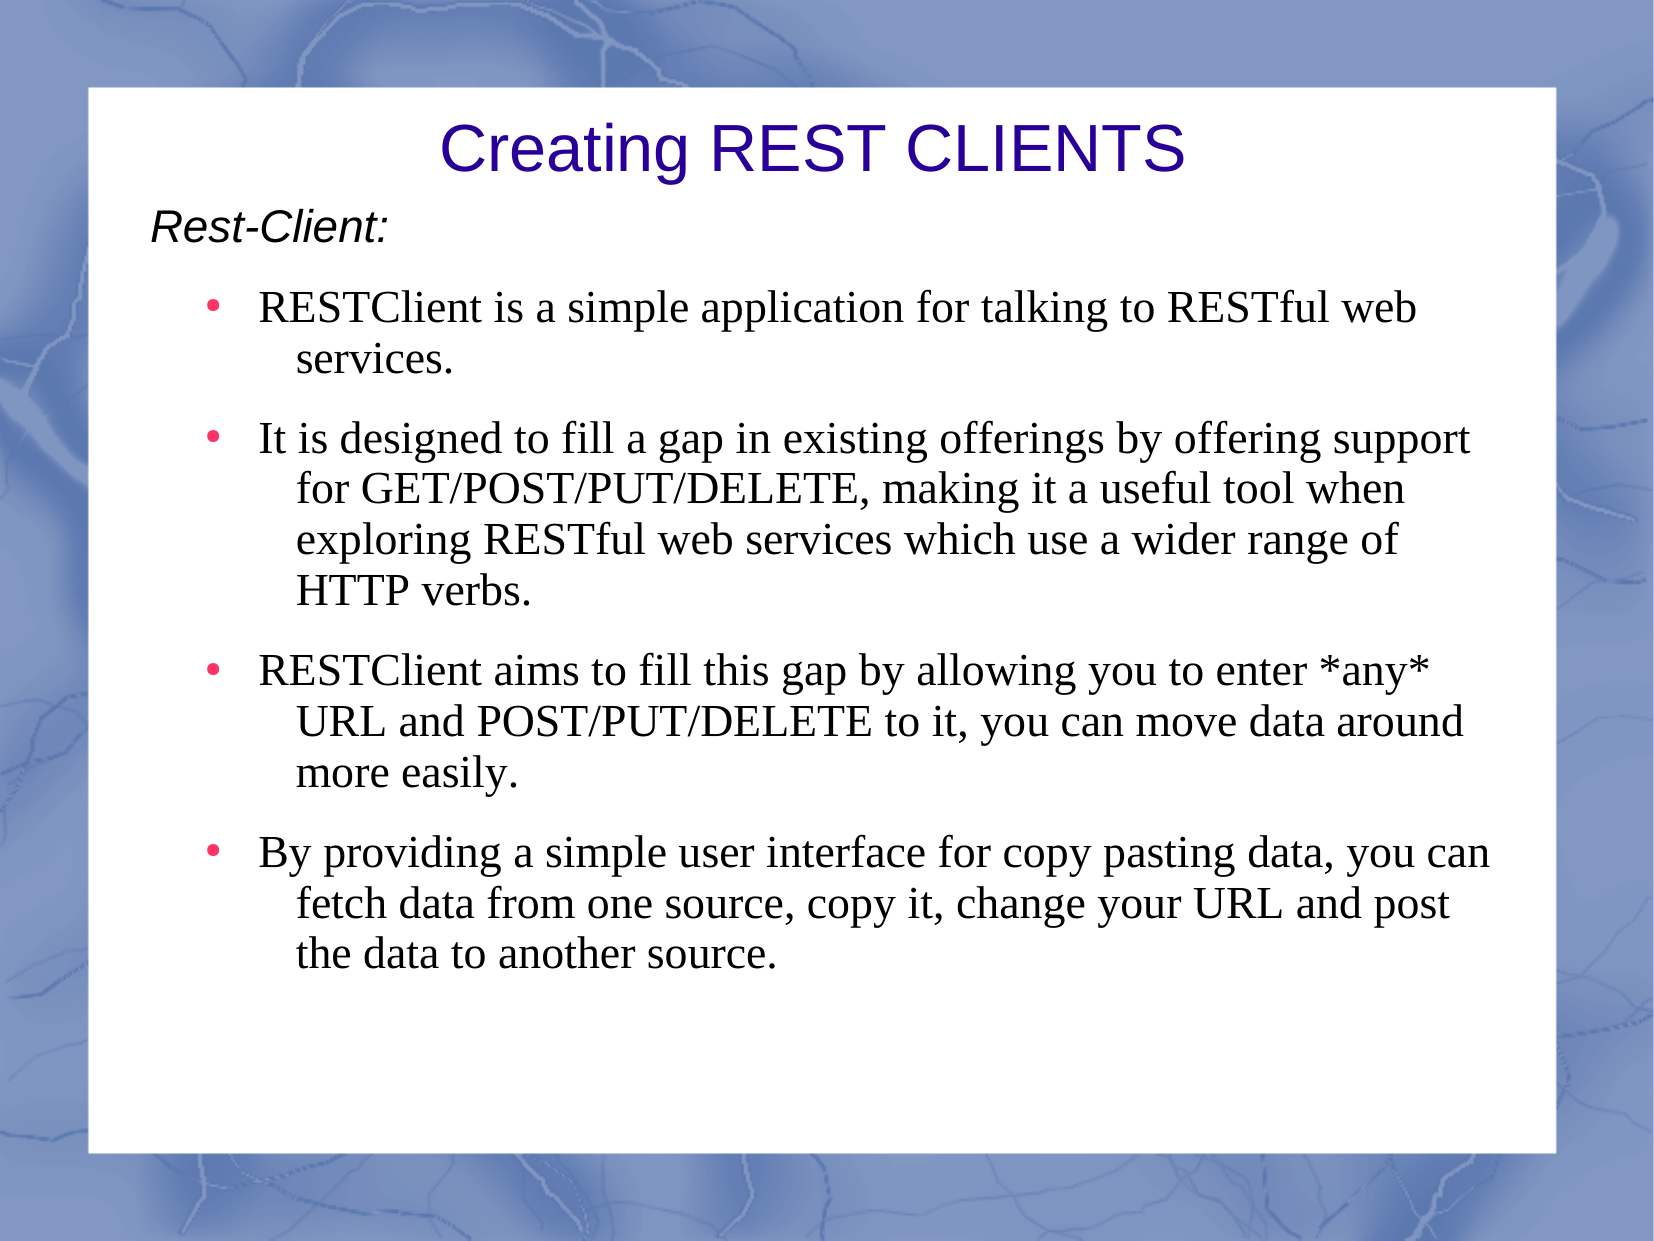

Creating REST CLIENTS
# Rest-Client:
RESTClient is a simple application for talking to RESTful web services.
It is designed to fill a gap in existing offerings by offering support for GET/POST/PUT/DELETE, making it a useful tool when exploring RESTful web services which use a wider range of HTTP verbs.
RESTClient aims to fill this gap by allowing you to enter *any* URL and POST/PUT/DELETE to it, you can move data around more easily.
By providing a simple user interface for copy pasting data, you can fetch data from one source, copy it, change your URL and post the data to another source.